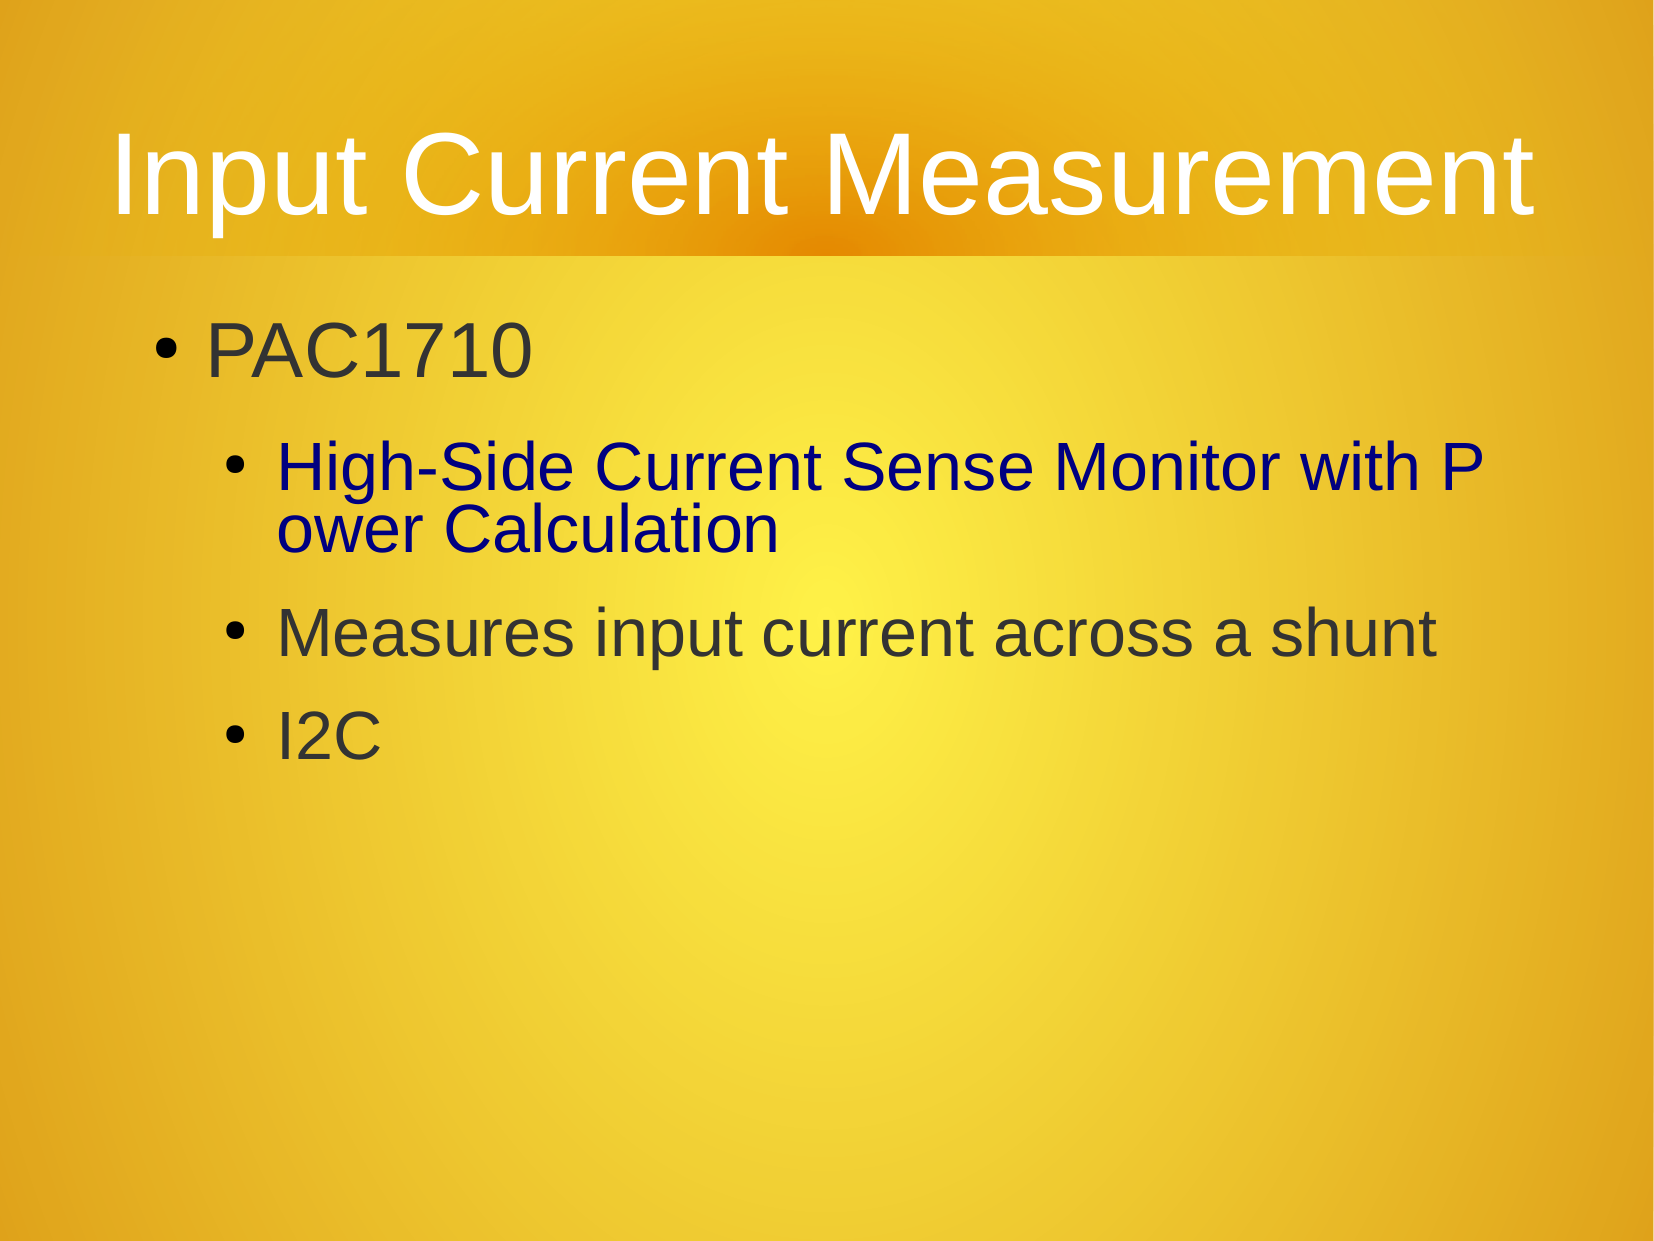

# Input Current Measurement
PAC1710
High-Side Current Sense Monitor with Power Calculation
Measures input current across a shunt
I2C